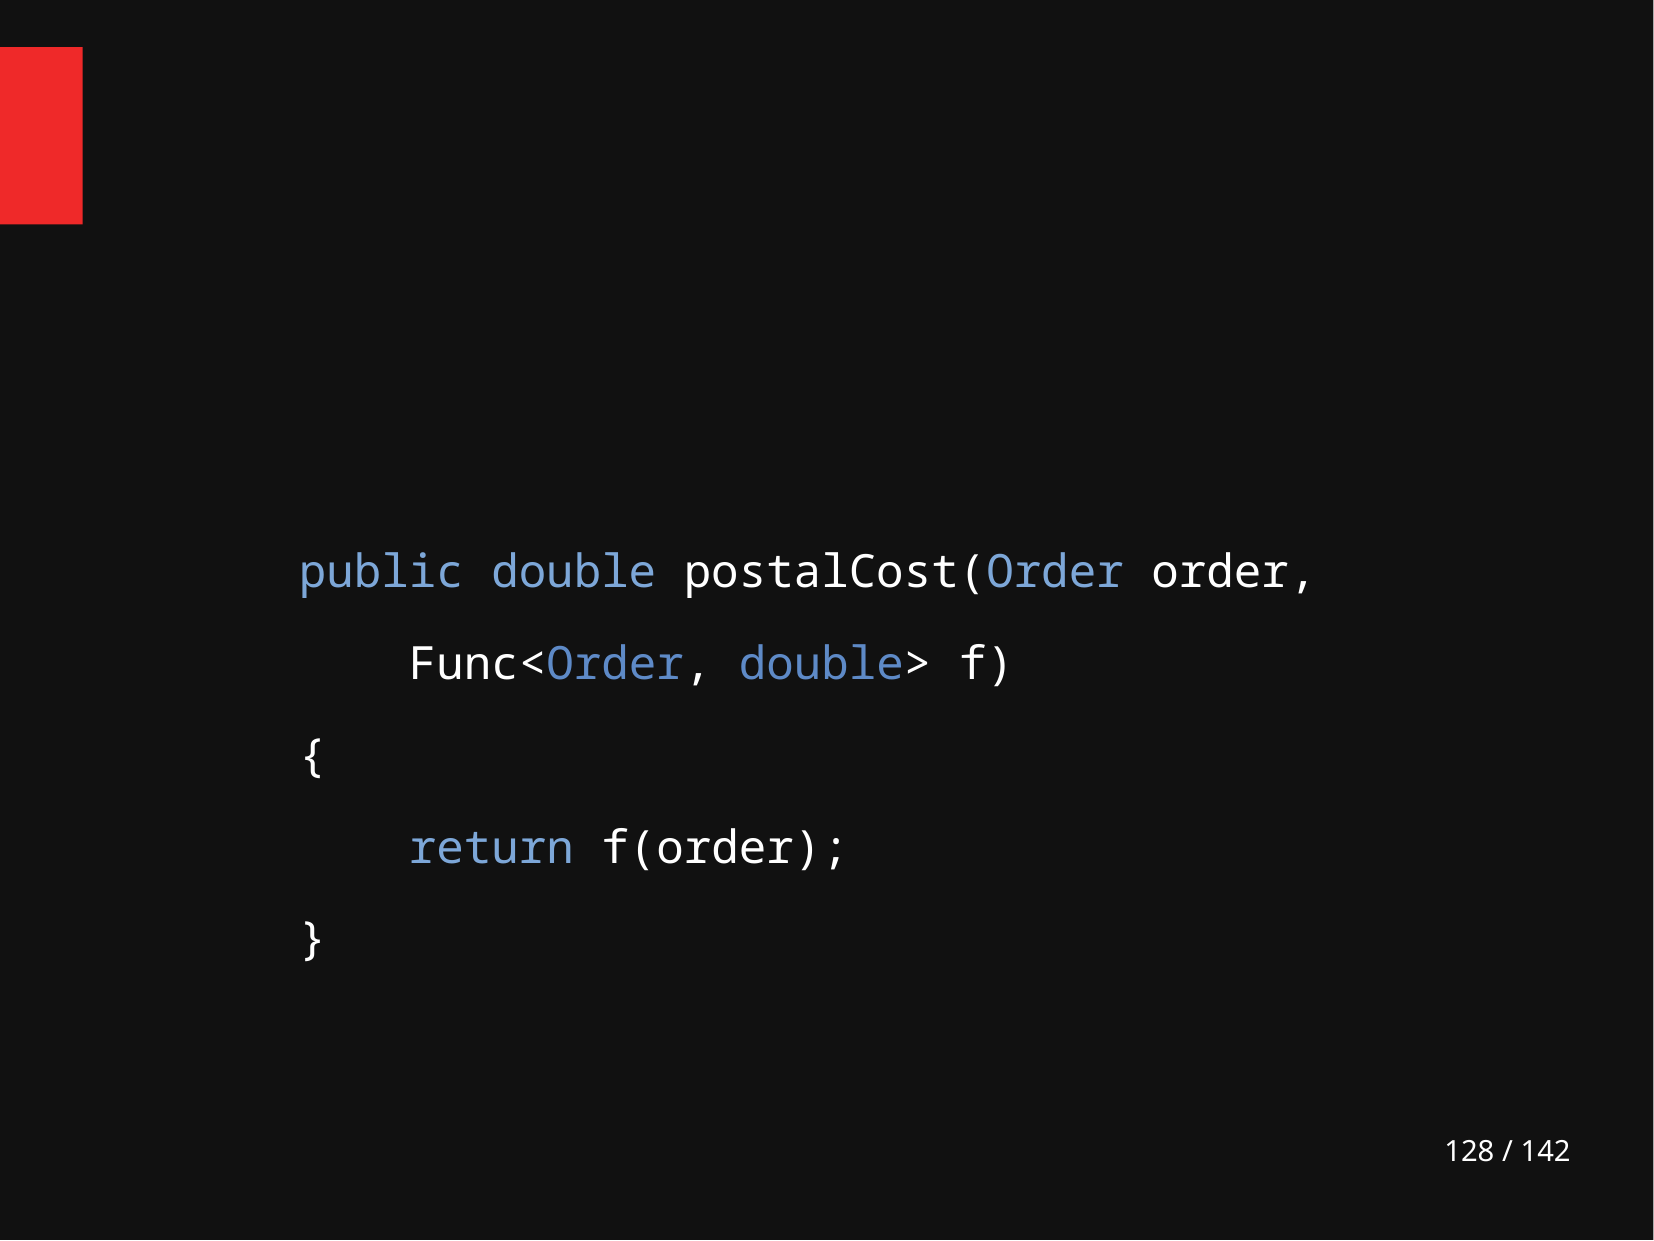

# public double postalCost(Order order,
 Func<Order, double> f)
 {
 return f(order);
 }
128